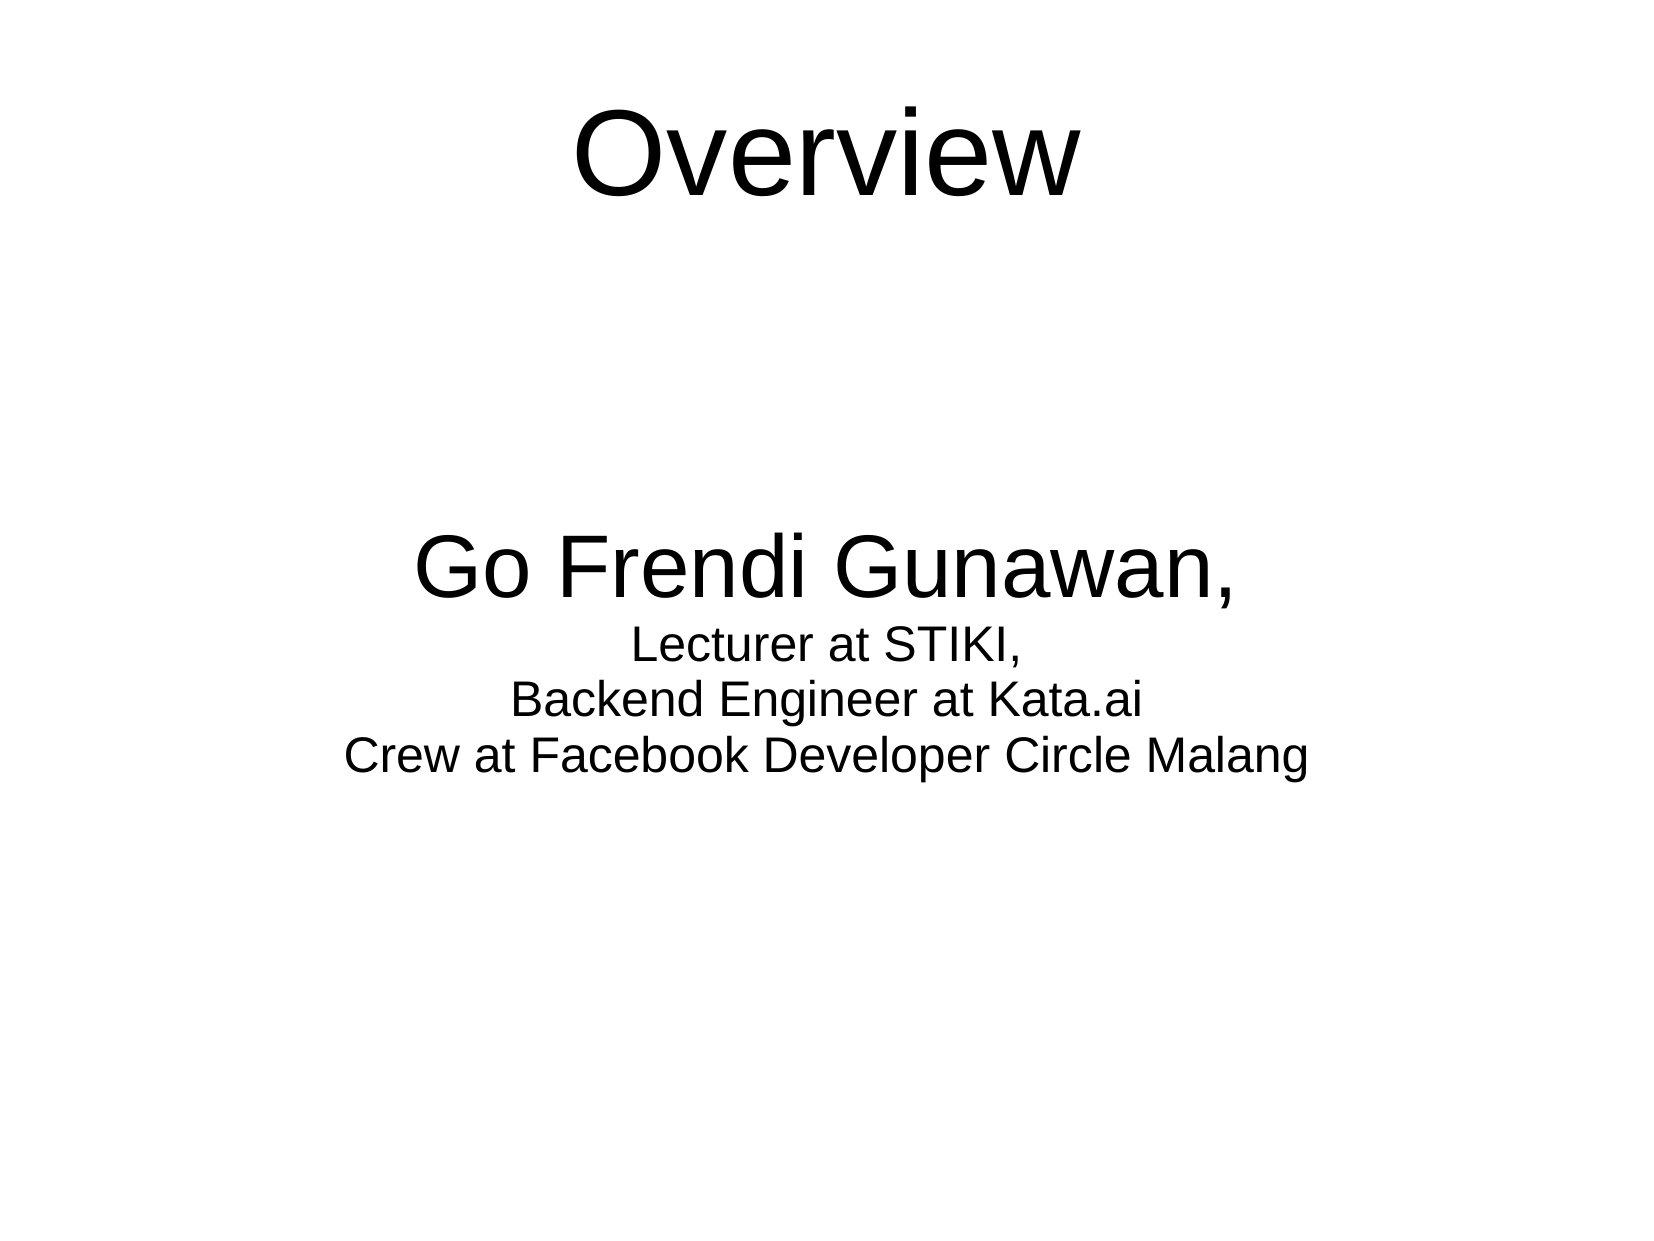

# Overview
Go Frendi Gunawan,
Lecturer at STIKI,
Backend Engineer at Kata.ai
Crew at Facebook Developer Circle Malang